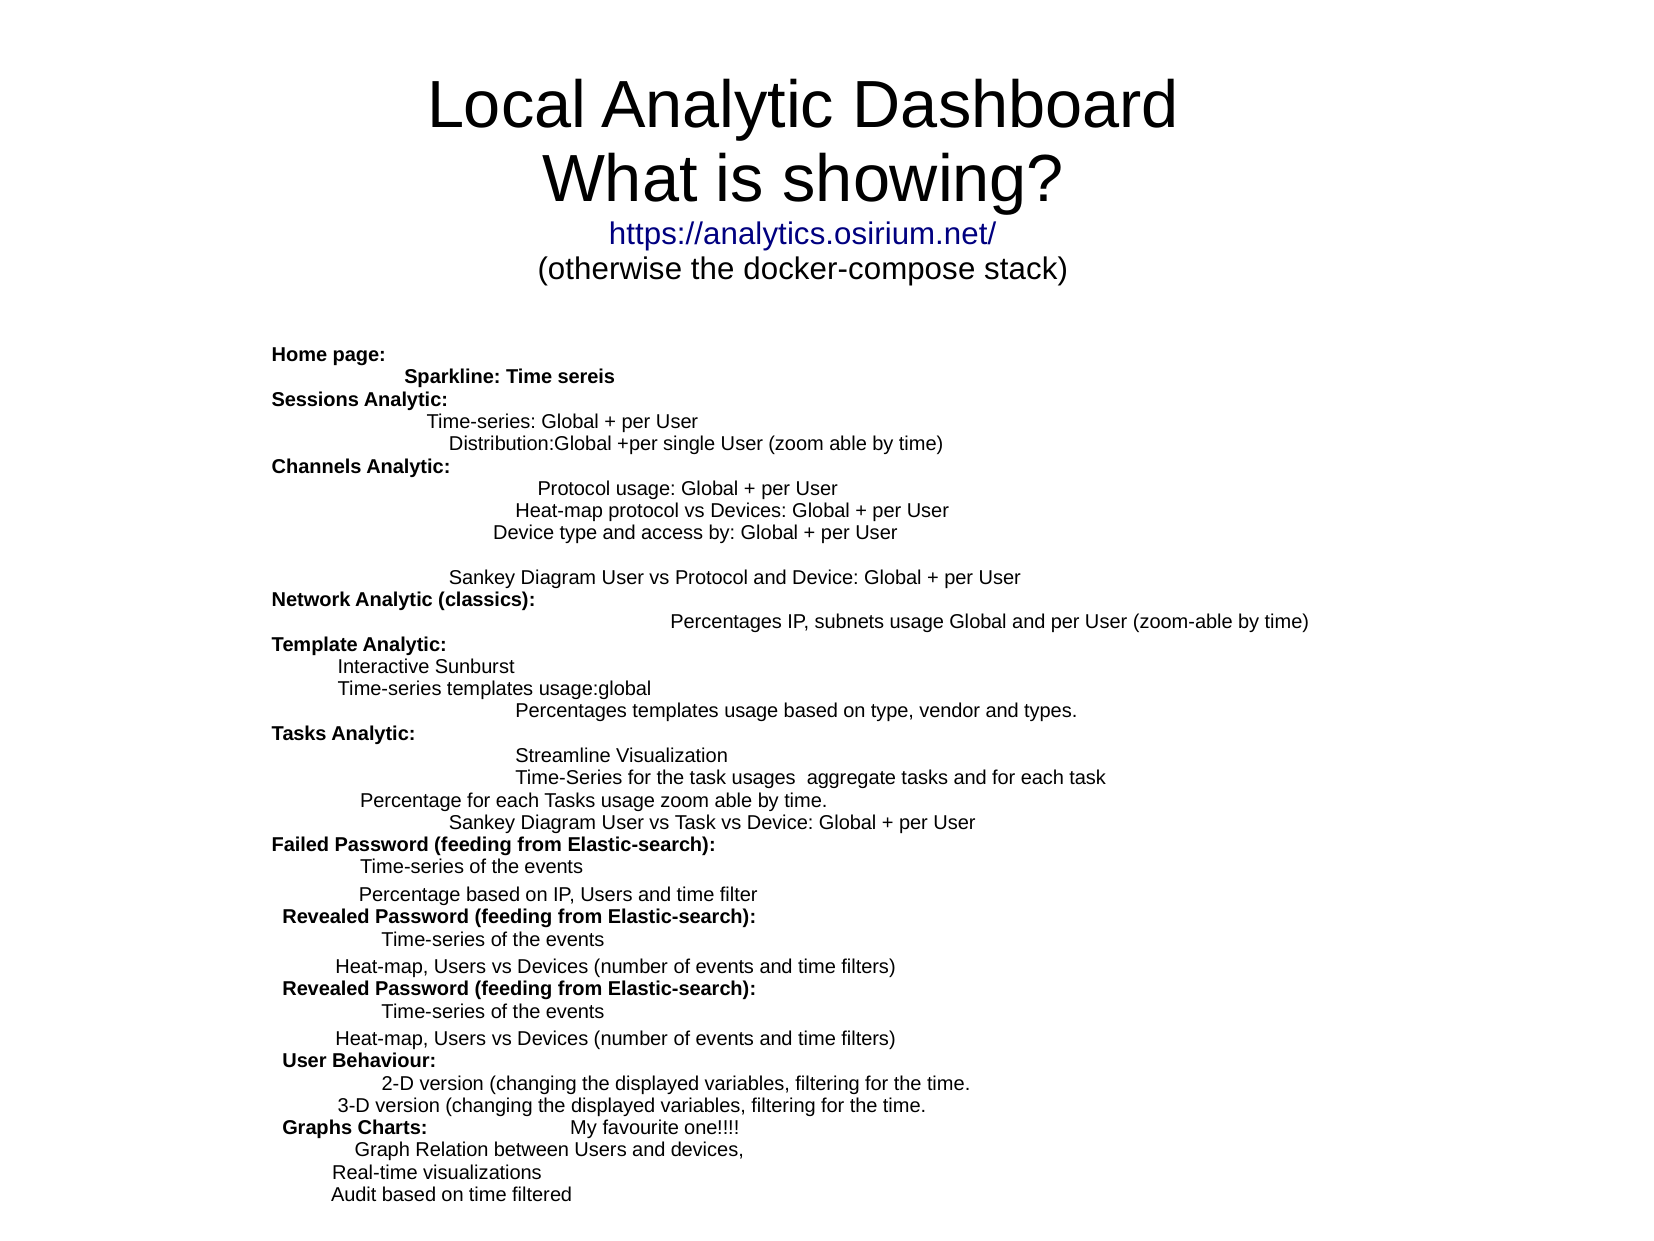

# Local Analytic Dashboard What is showing? https://analytics.osirium.net/ (otherwise the docker-compose stack)
Home page:
 				 Sparkline: Time sereis
Sessions Analytic:
					 		Time-series: Global + per User
 							Distribution:Global +per single User (zoom able by time)
Channels Analytic:
										 		Protocol usage: Global + per User
 									 		Heat-map protocol vs Devices: Global + per User
 								 		Device type and access by: Global + per User
																																																											 		Sankey Diagram User vs Protocol and Device: Global + per User
Network Analytic (classics):
																 		Percentages IP, subnets usage Global and per User (zoom-able by time)
Template Analytic:
 Interactive Sunburst
 Time-series templates usage:global
									 		Percentages templates usage based on type, vendor and types.
Tasks Analytic:
									 		Streamline Visualization
									 		Time-Series for the task usages aggregate tasks and for each task
 			Percentage for each Tasks usage zoom able by time.
				 				Sankey Diagram User vs Task vs Device: Global + per User
Failed Password (feeding from Elastic-search):
		 		Time-series of the events
 		 Percentage based on IP, Users and time filter
Revealed Password (feeding from Elastic-search):
			 	 Time-series of the events
Heat-map, Users vs Devices (number of events and time filters)
Revealed Password (feeding from Elastic-search):
			 	 Time-series of the events
Heat-map, Users vs Devices (number of events and time filters)
User Behaviour:
			 	 2-D version (changing the displayed variables, filtering for the time.
 	 3-D version (changing the displayed variables, filtering for the time.
Graphs Charts:							My favourite one!!!!
 		 Graph Relation between Users and devices,
 Real-time visualizations
 Audit based on time filtered